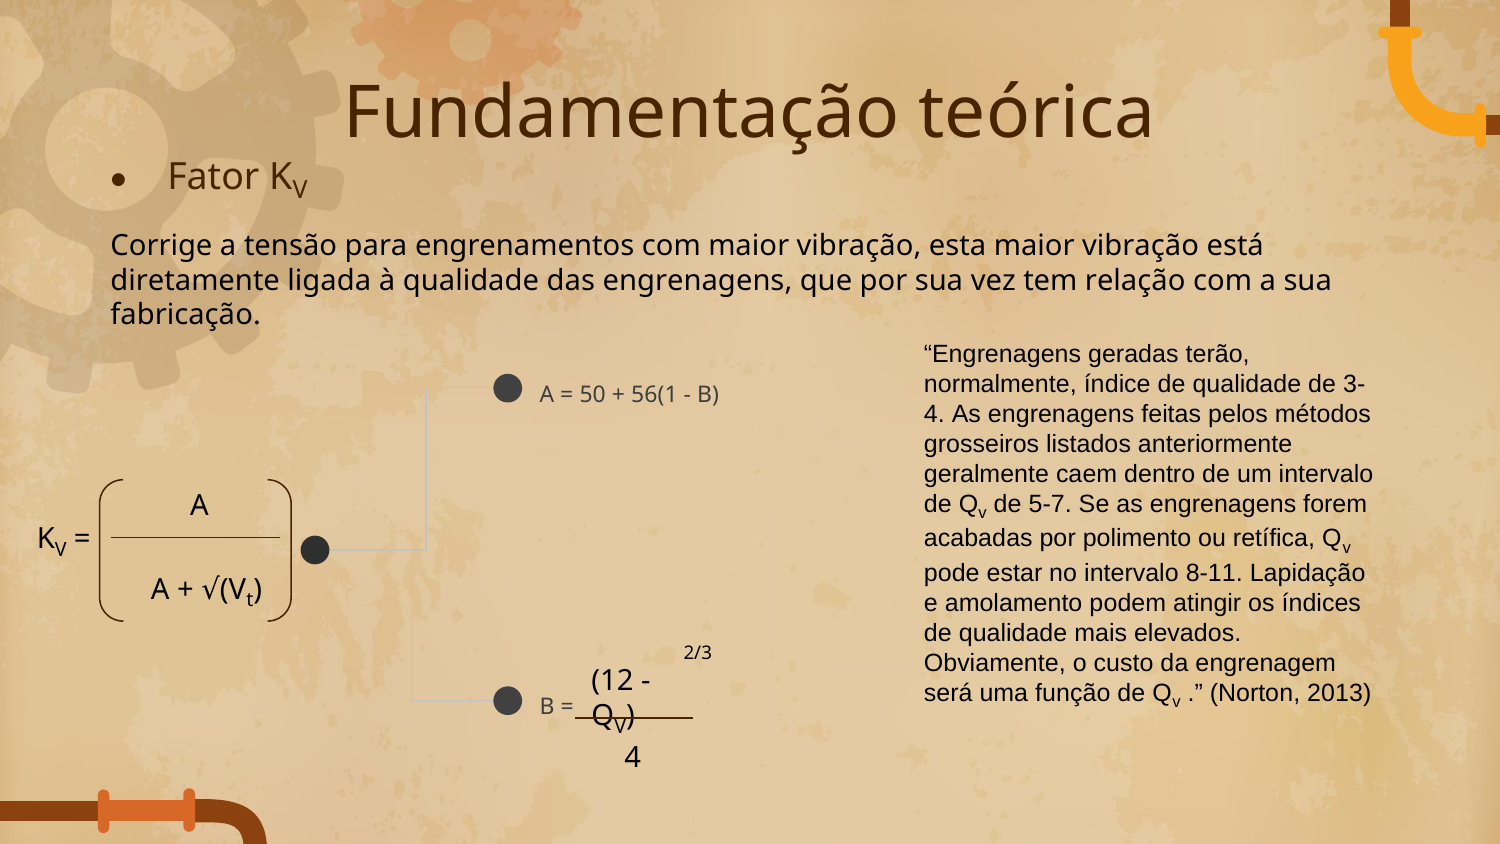

Fundamentação teórica
# Fator KV
Corrige a tensão para engrenamentos com maior vibração, esta maior vibração está diretamente ligada à qualidade das engrenagens, que por sua vez tem relação com a sua fabricação.
“Engrenagens geradas terão, normalmente, índice de qualidade de 3-4. As engrenagens feitas pelos métodos grosseiros listados anteriormente geralmente caem dentro de um intervalo de Qv de 5-7. Se as engrenagens forem acabadas por polimento ou retífica, Qv pode estar no intervalo 8-11. Lapidação e amolamento podem atingir os índices de qualidade mais elevados. Obviamente, o custo da engrenagem será uma função de Qv .” (Norton, 2013)
A = 50 + 56(1 - B)
A
KV =
 A + √(Vt)
2/3
(12 - QV)
B =
4